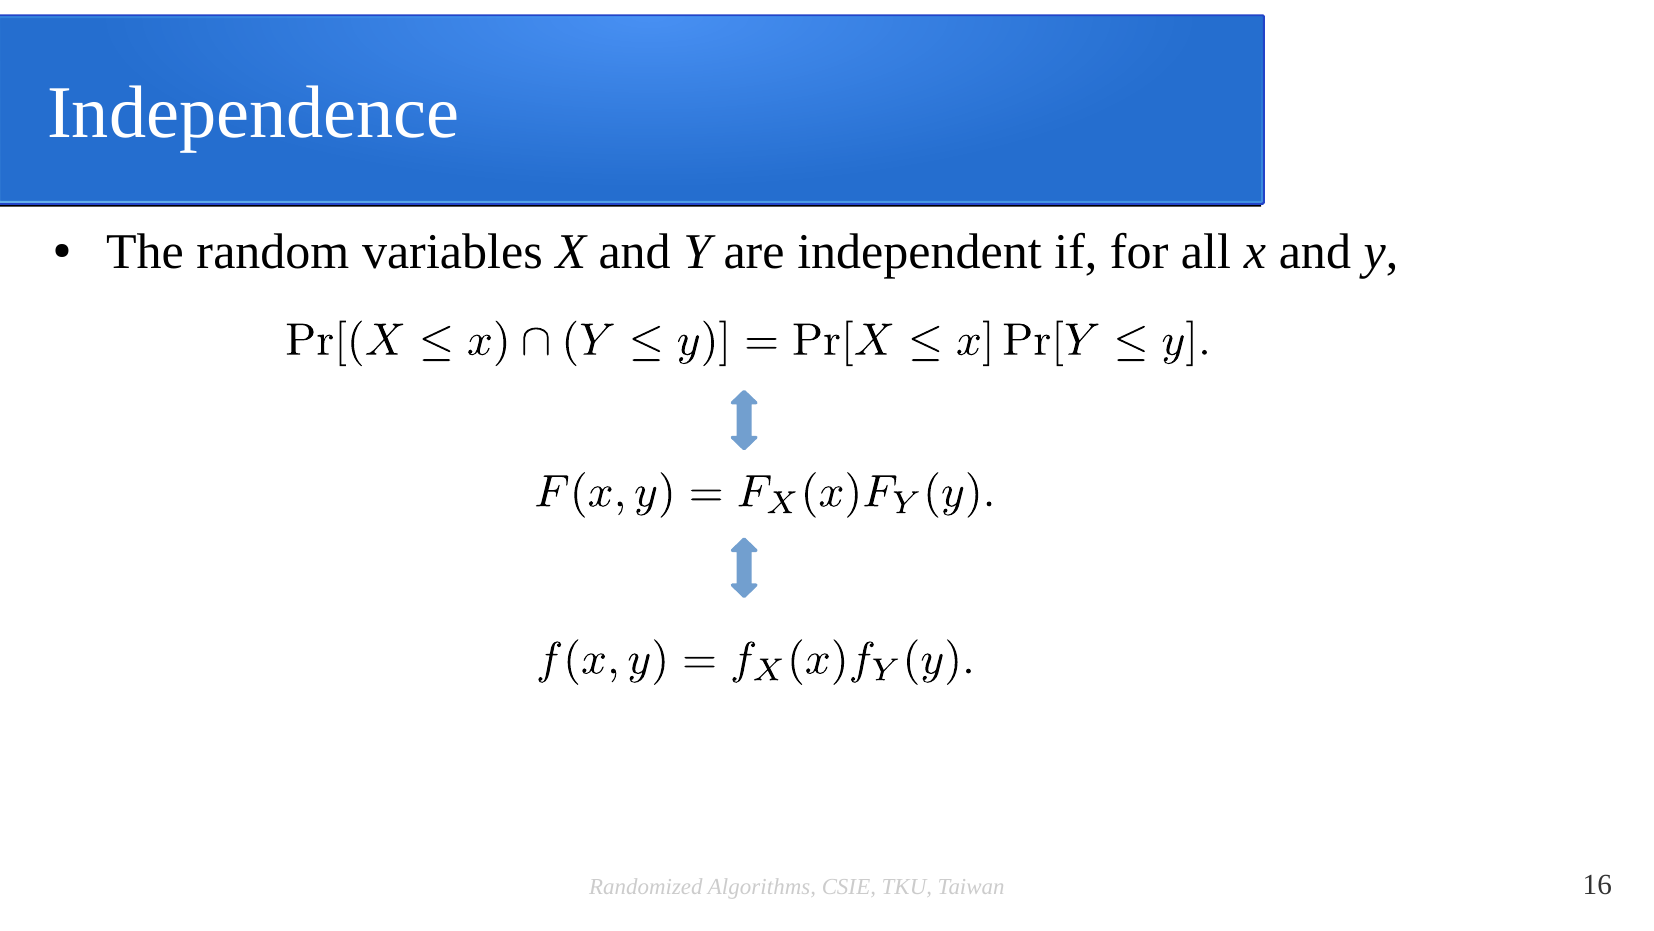

# Independence
The random variables X and Y are independent if, for all x and y,
16
Randomized Algorithms, CSIE, TKU, Taiwan